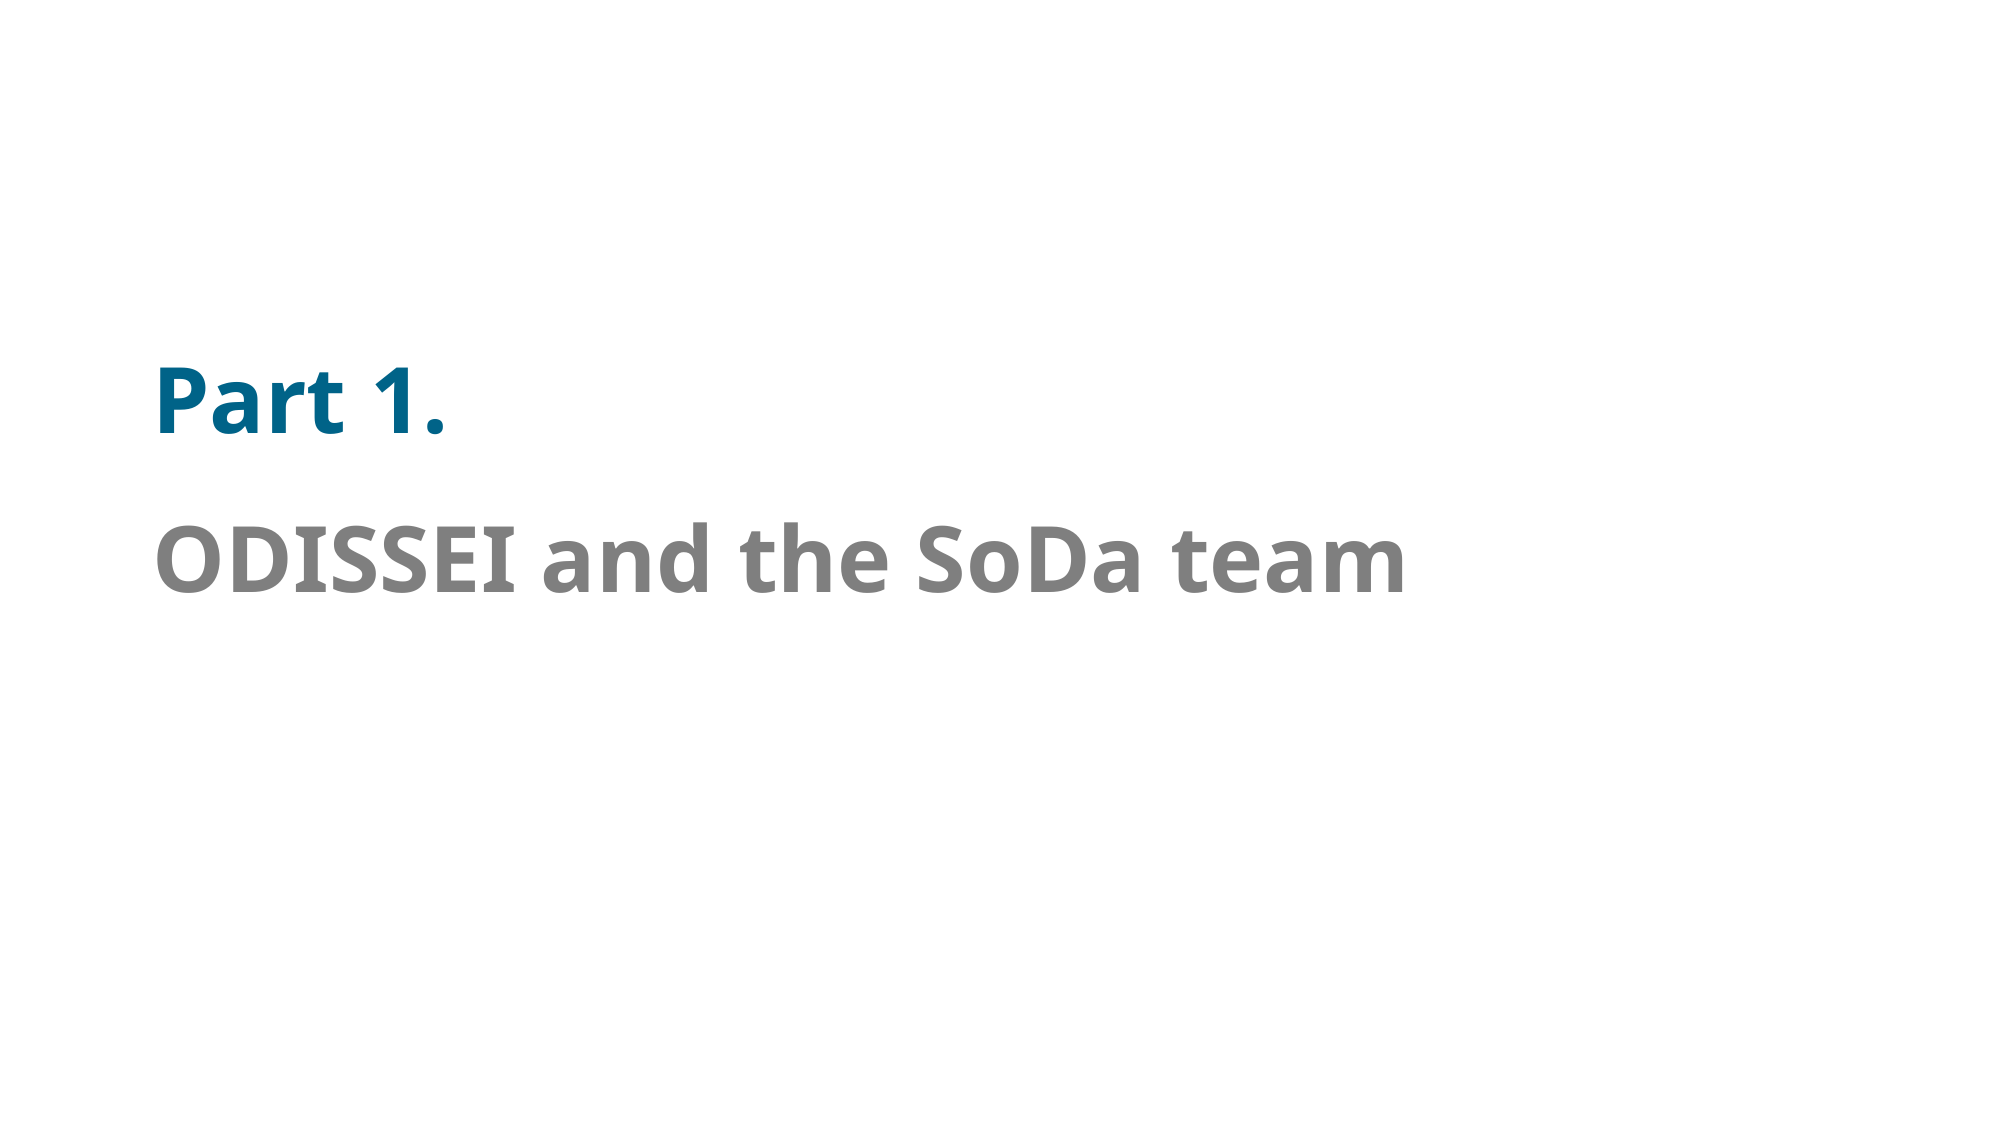

# Part 1.
ODISSEI and the SoDa team